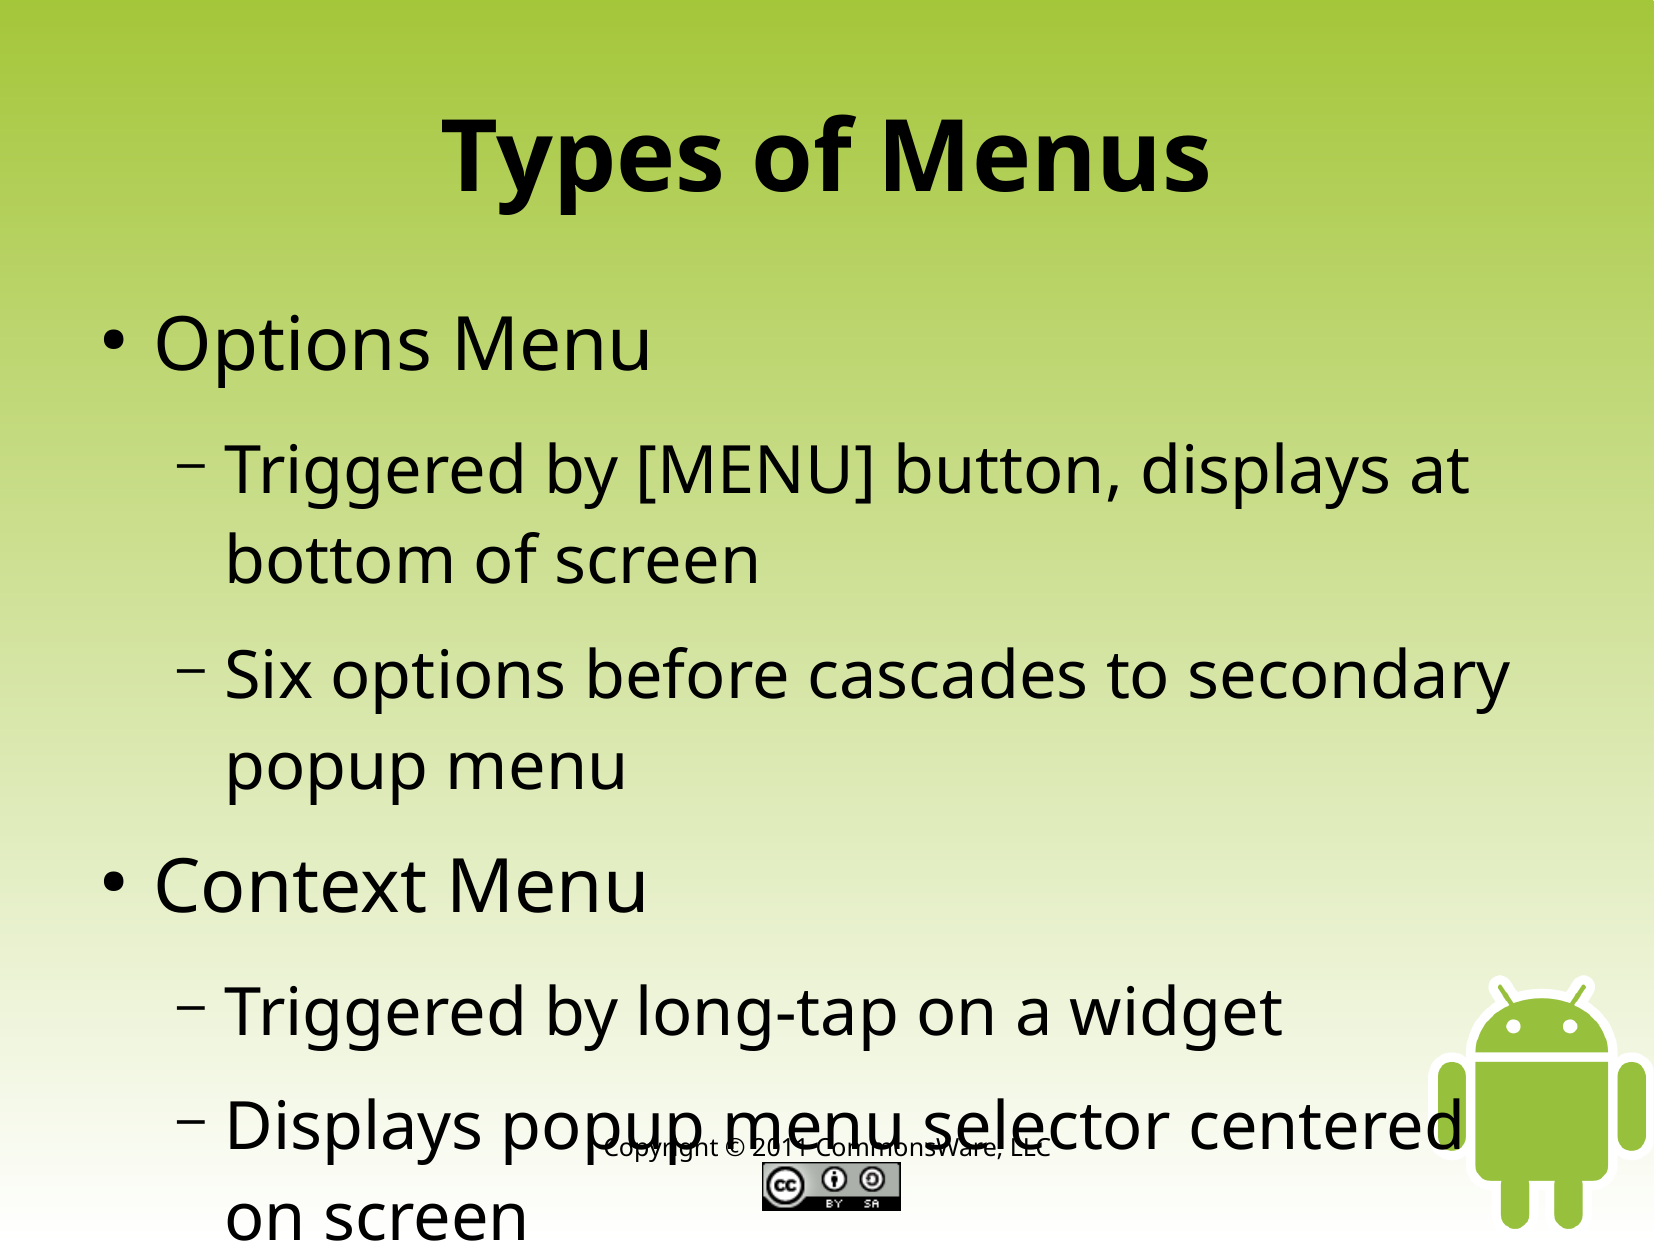

# Types of Menus
Options Menu
Triggered by [MENU] button, displays at bottom of screen
Six options before cascades to secondary popup menu
Context Menu
Triggered by long-tap on a widget
Displays popup menu selector centered
on screen